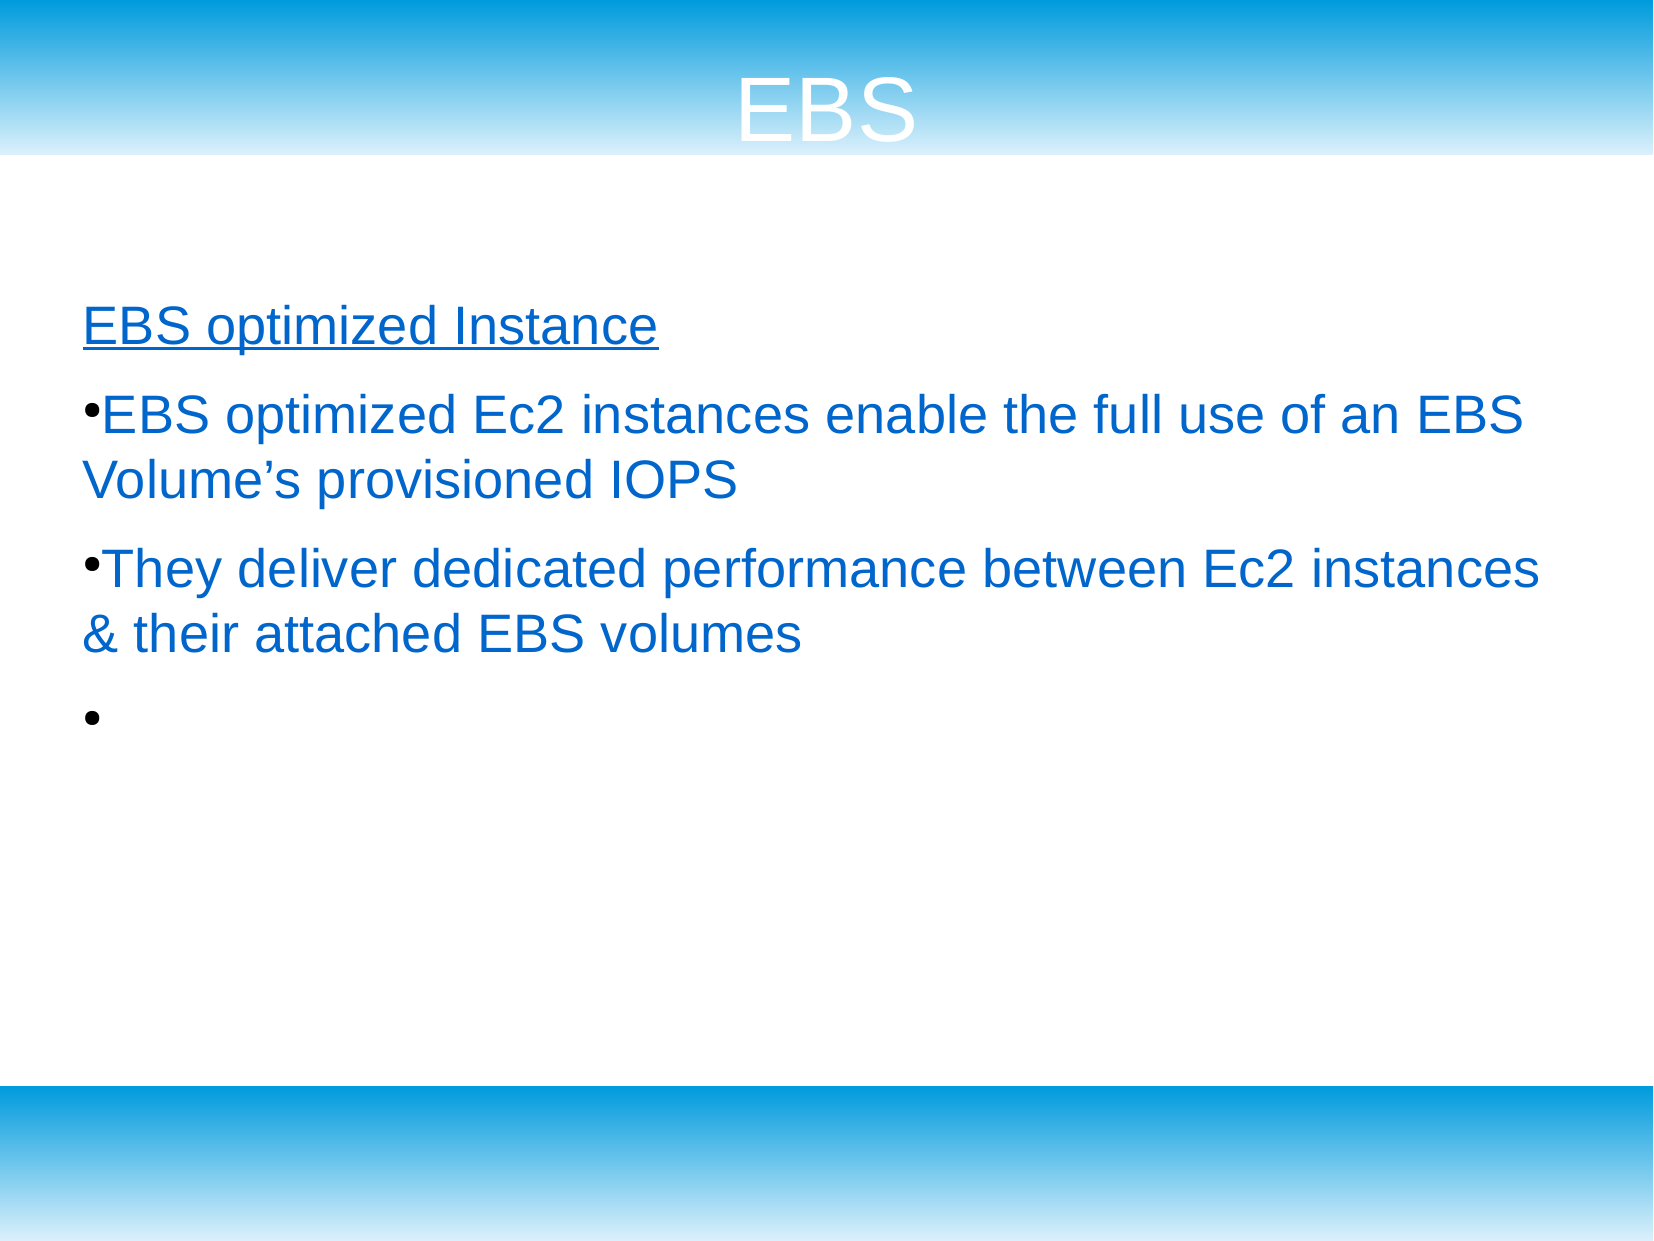

# EBS
EBS optimized Instance
EBS optimized Ec2 instances enable the full use of an EBS Volume’s provisioned IOPS
They deliver dedicated performance between Ec2 instances & their attached EBS volumes